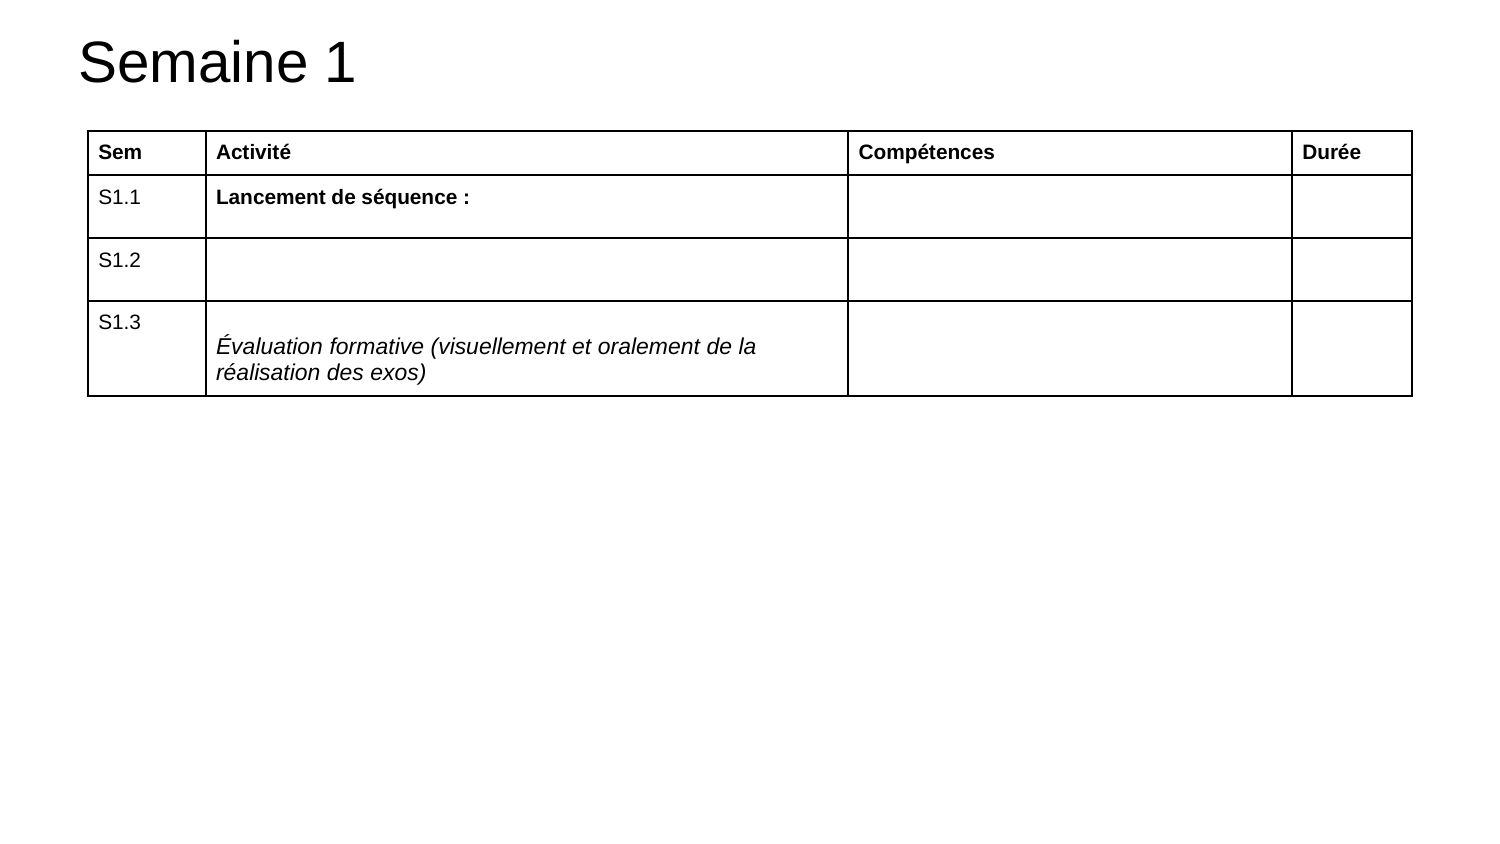

# Semaine 1
| Sem | Activité | Compétences | Durée |
| --- | --- | --- | --- |
| S1.1 | Lancement de séquence : | | |
| S1.2 | | | |
| S1.3 | Évaluation formative (visuellement et oralement de la réalisation des exos) | | |